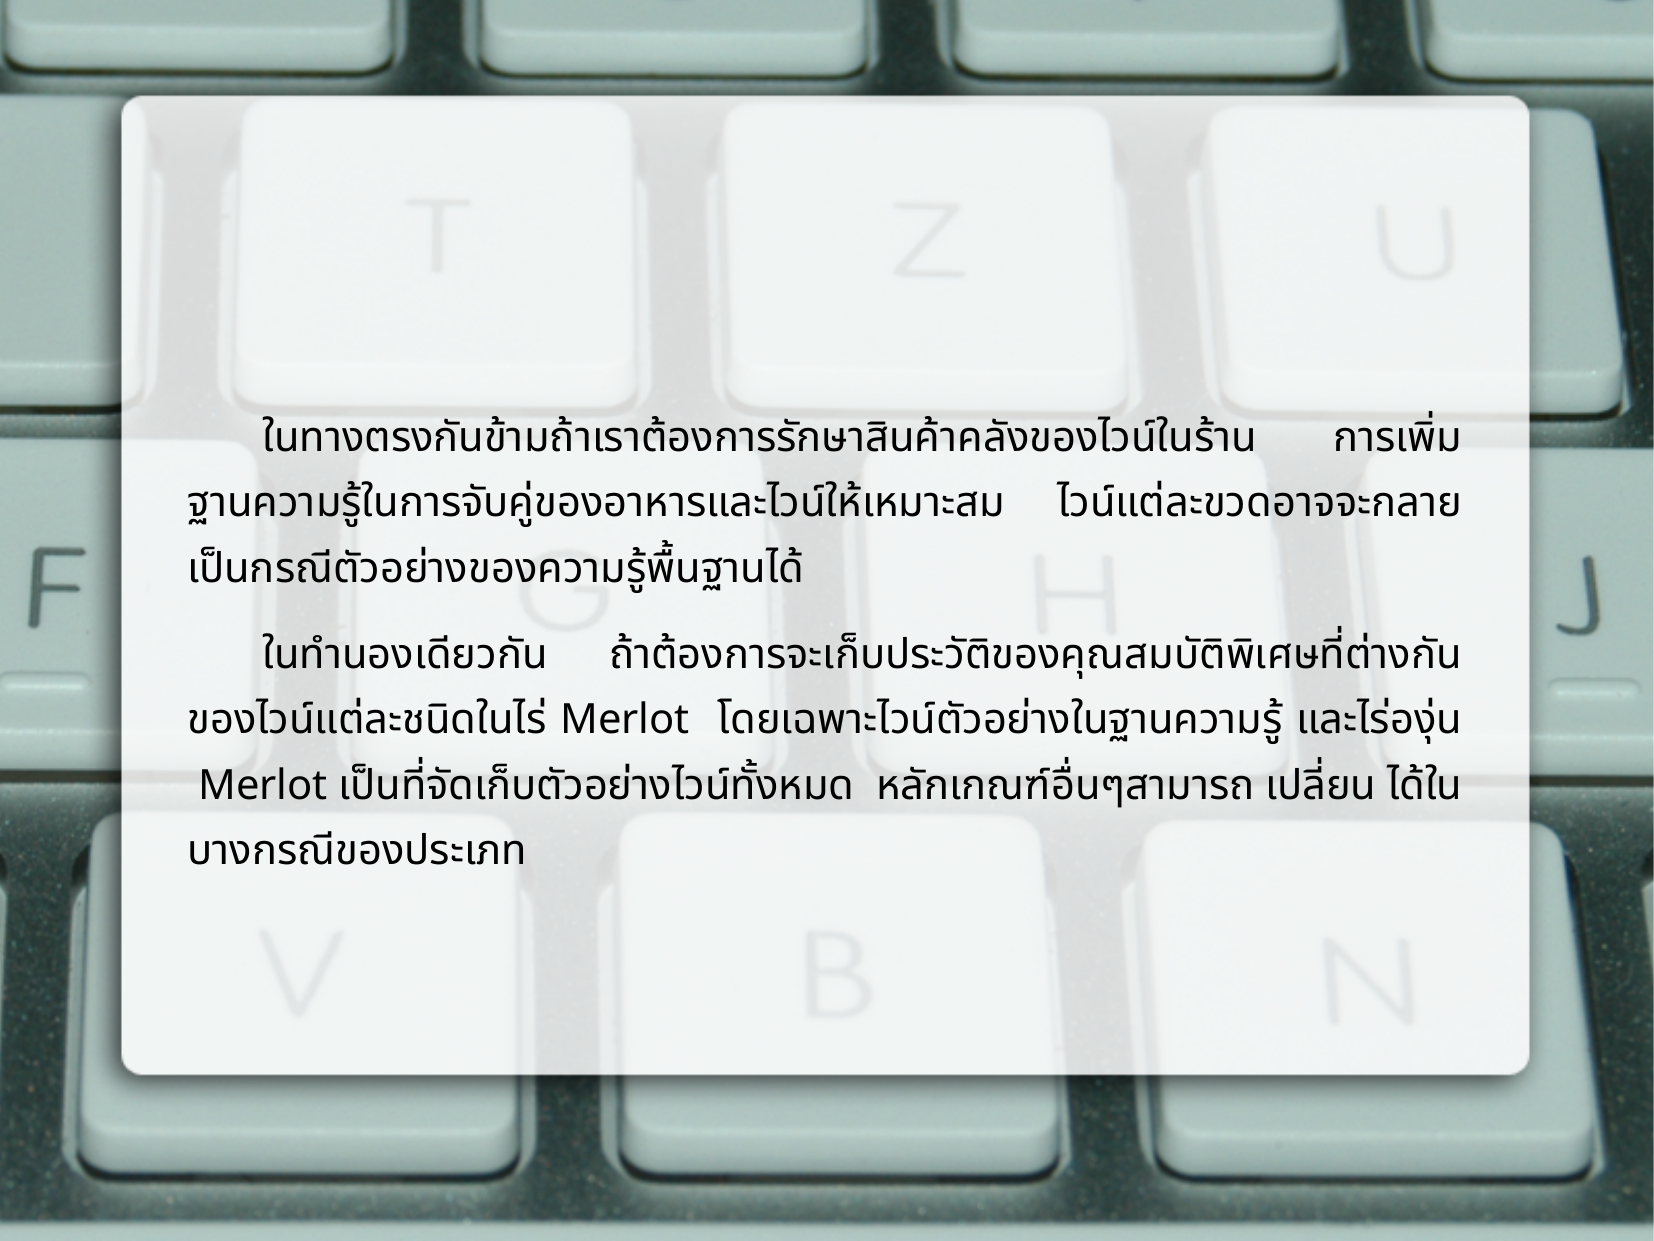

#
ในทางตรงกันข้ามถ้าเราต้องการรักษาสินค้าคลังของไวน์ในร้าน การเพิ่มฐานความรู้ในการจับคู่ของอาหารและไวน์ให้เหมาะสม ไวน์แต่ละขวดอาจจะกลายเป็นกรณีตัวอย่างของความรู้พื้นฐานได้
ในทำนองเดียวกัน ถ้าต้องการจะเก็บประวัติของคุณสมบัติพิเศษที่ต่างกันของไวน์แต่ละชนิดในไร่ Merlot โดยเฉพาะไวน์ตัวอย่างในฐานความรู้ และไร่องุ่น Merlot เป็นที่จัดเก็บตัวอย่างไวน์ทั้งหมด หลักเกณฑ์อื่นๆสามารถ เปลี่ยน ได้ในบางกรณีของประเภท